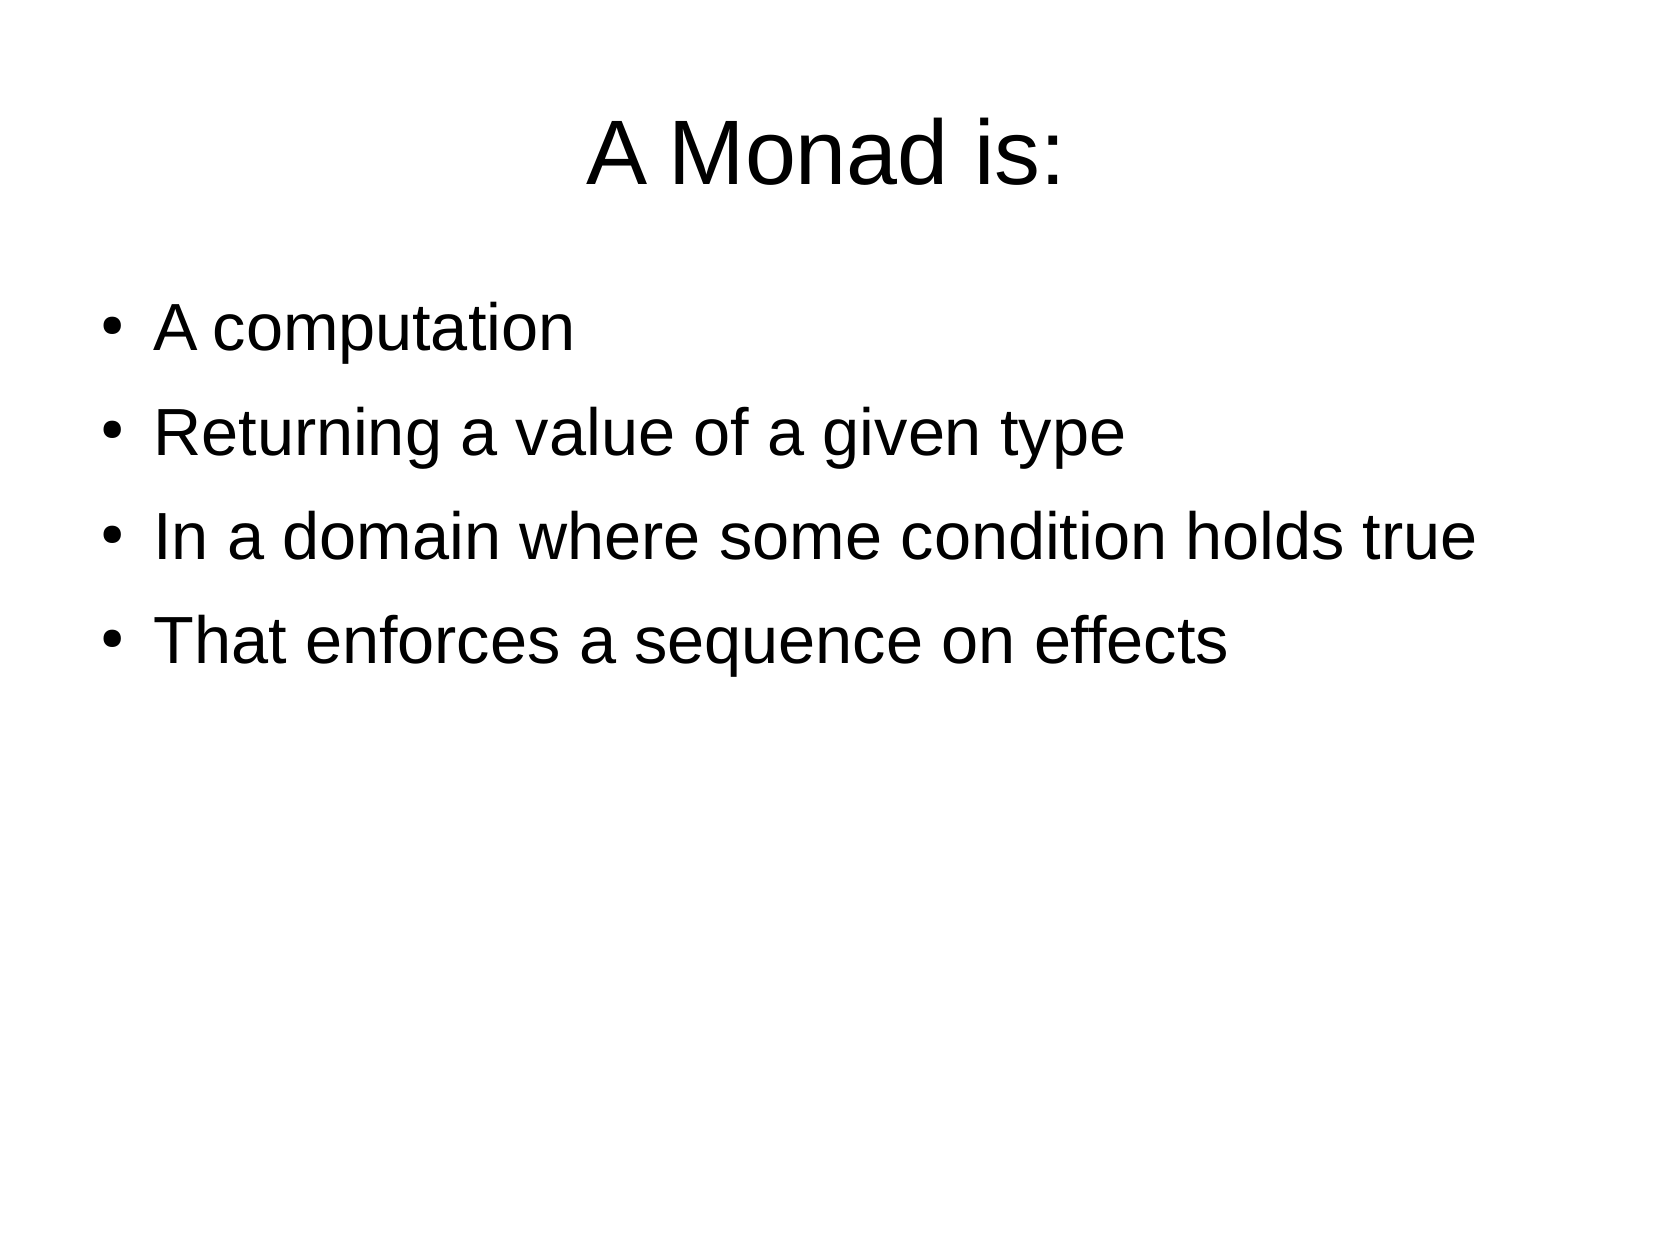

# A Monad is:
A computation
Returning a value of a given type
In a domain where some condition holds true
That enforces a sequence on effects